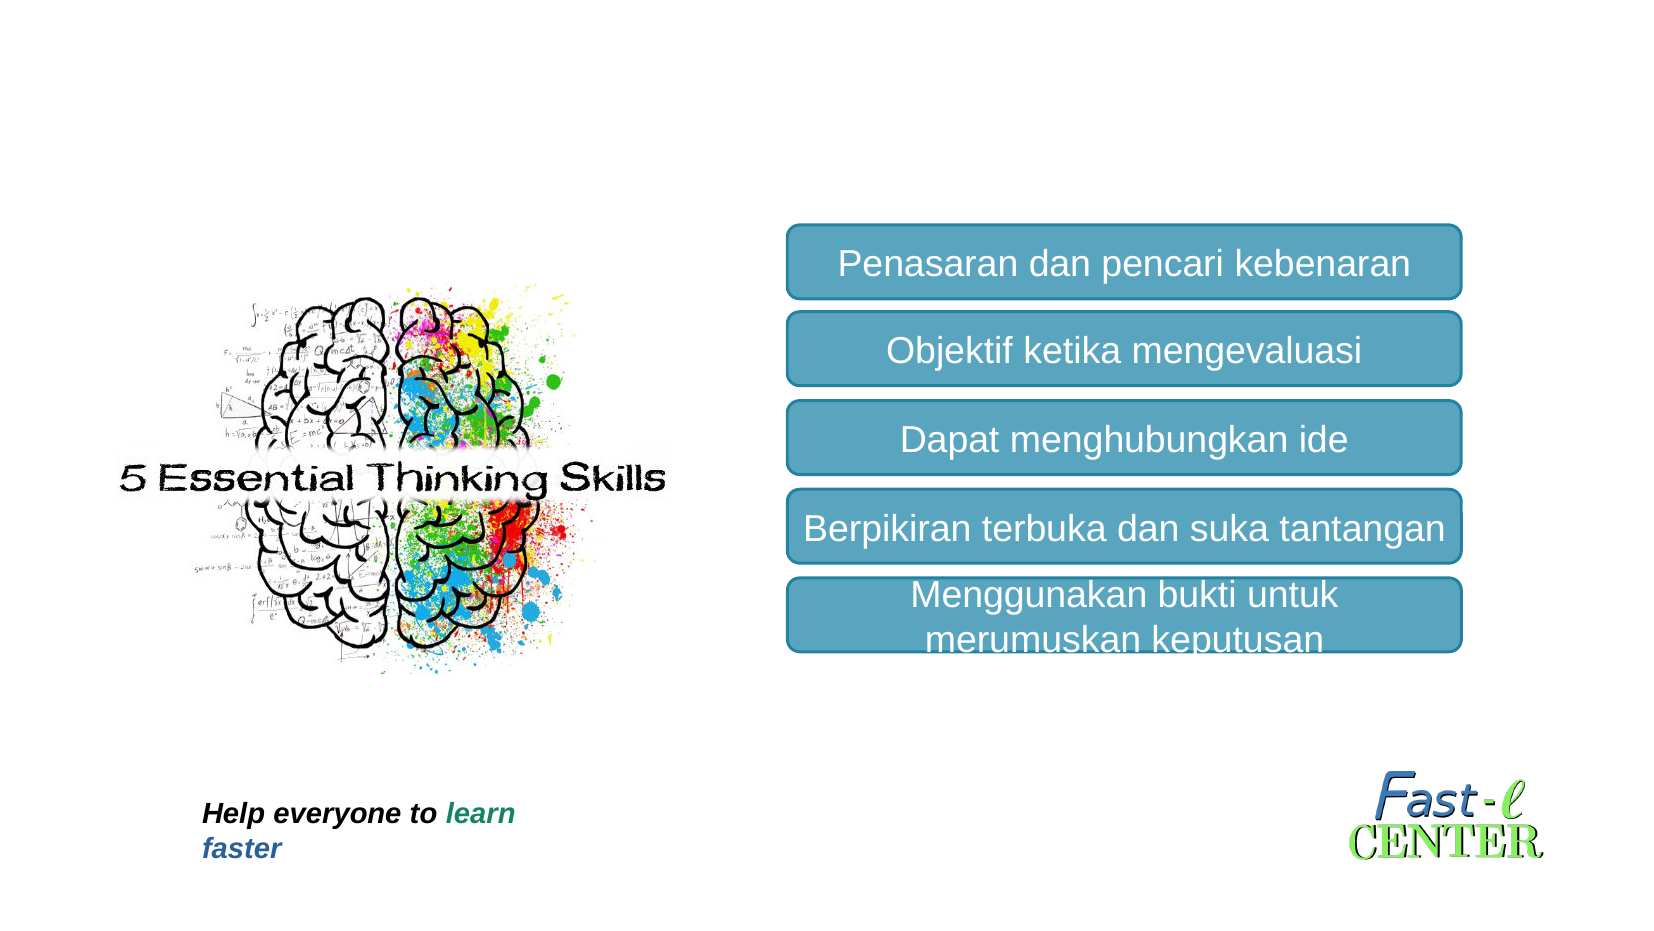

Penasaran dan pencari kebenaran
Objektif ketika mengevaluasi
Dapat menghubungkan ide
Berpikiran terbuka dan suka tantangan
Menggunakan bukti untuk
merumuskan keputusan
Help everyone to learn faster